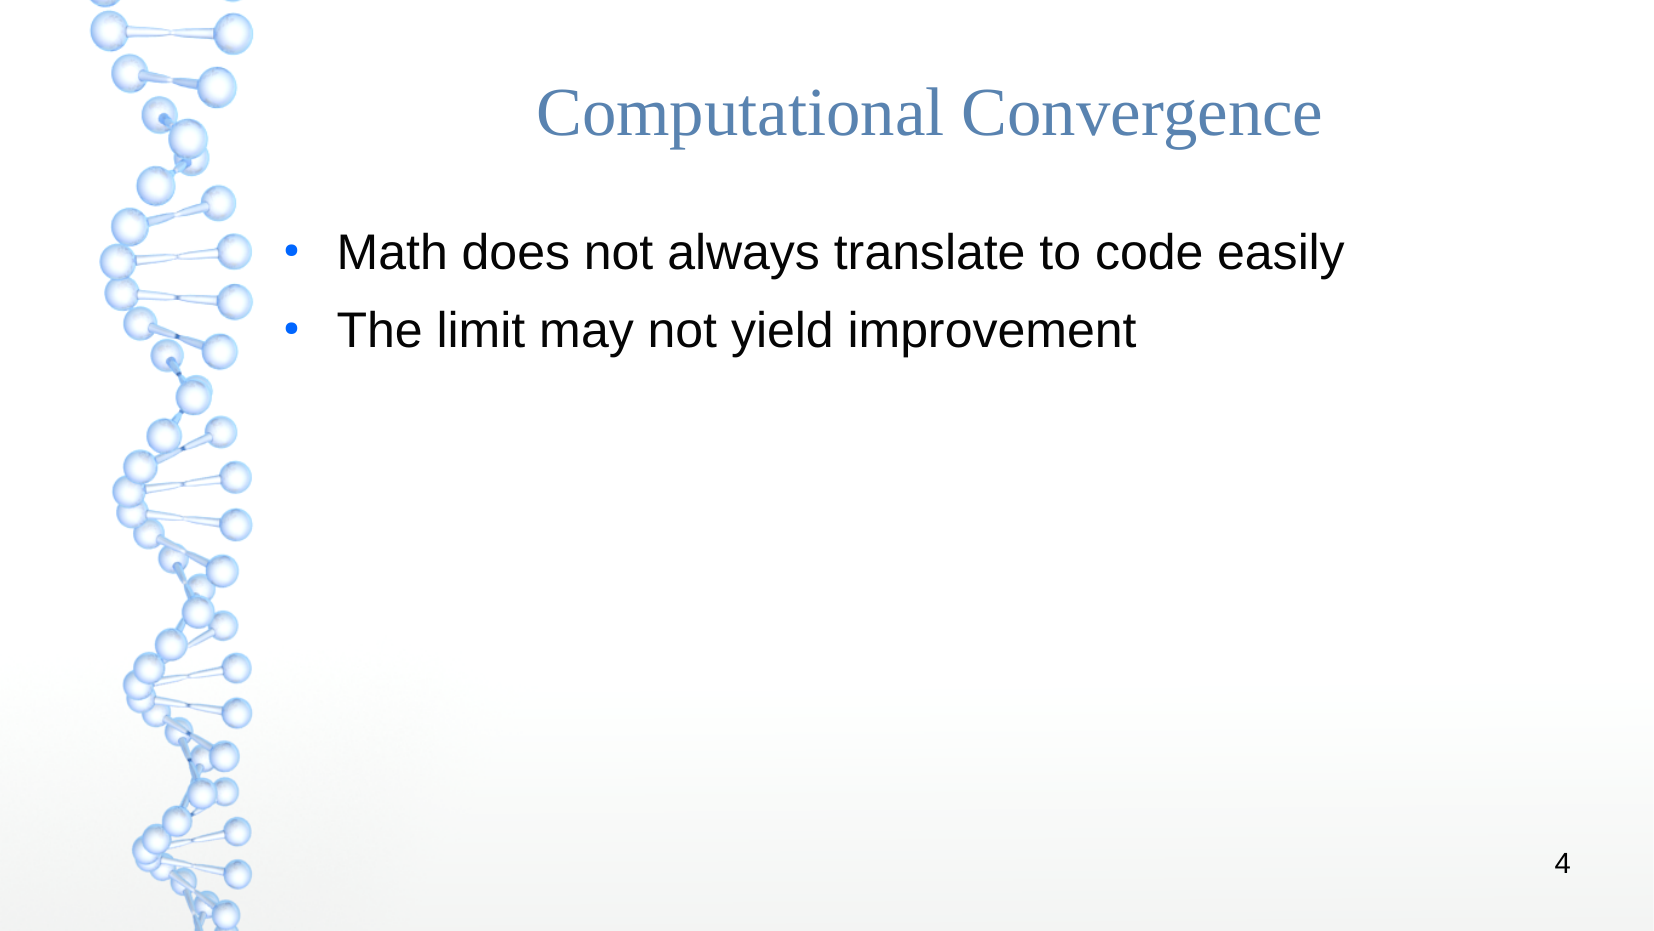

# Computational Convergence
Math does not always translate to code easily
The limit may not yield improvement
4